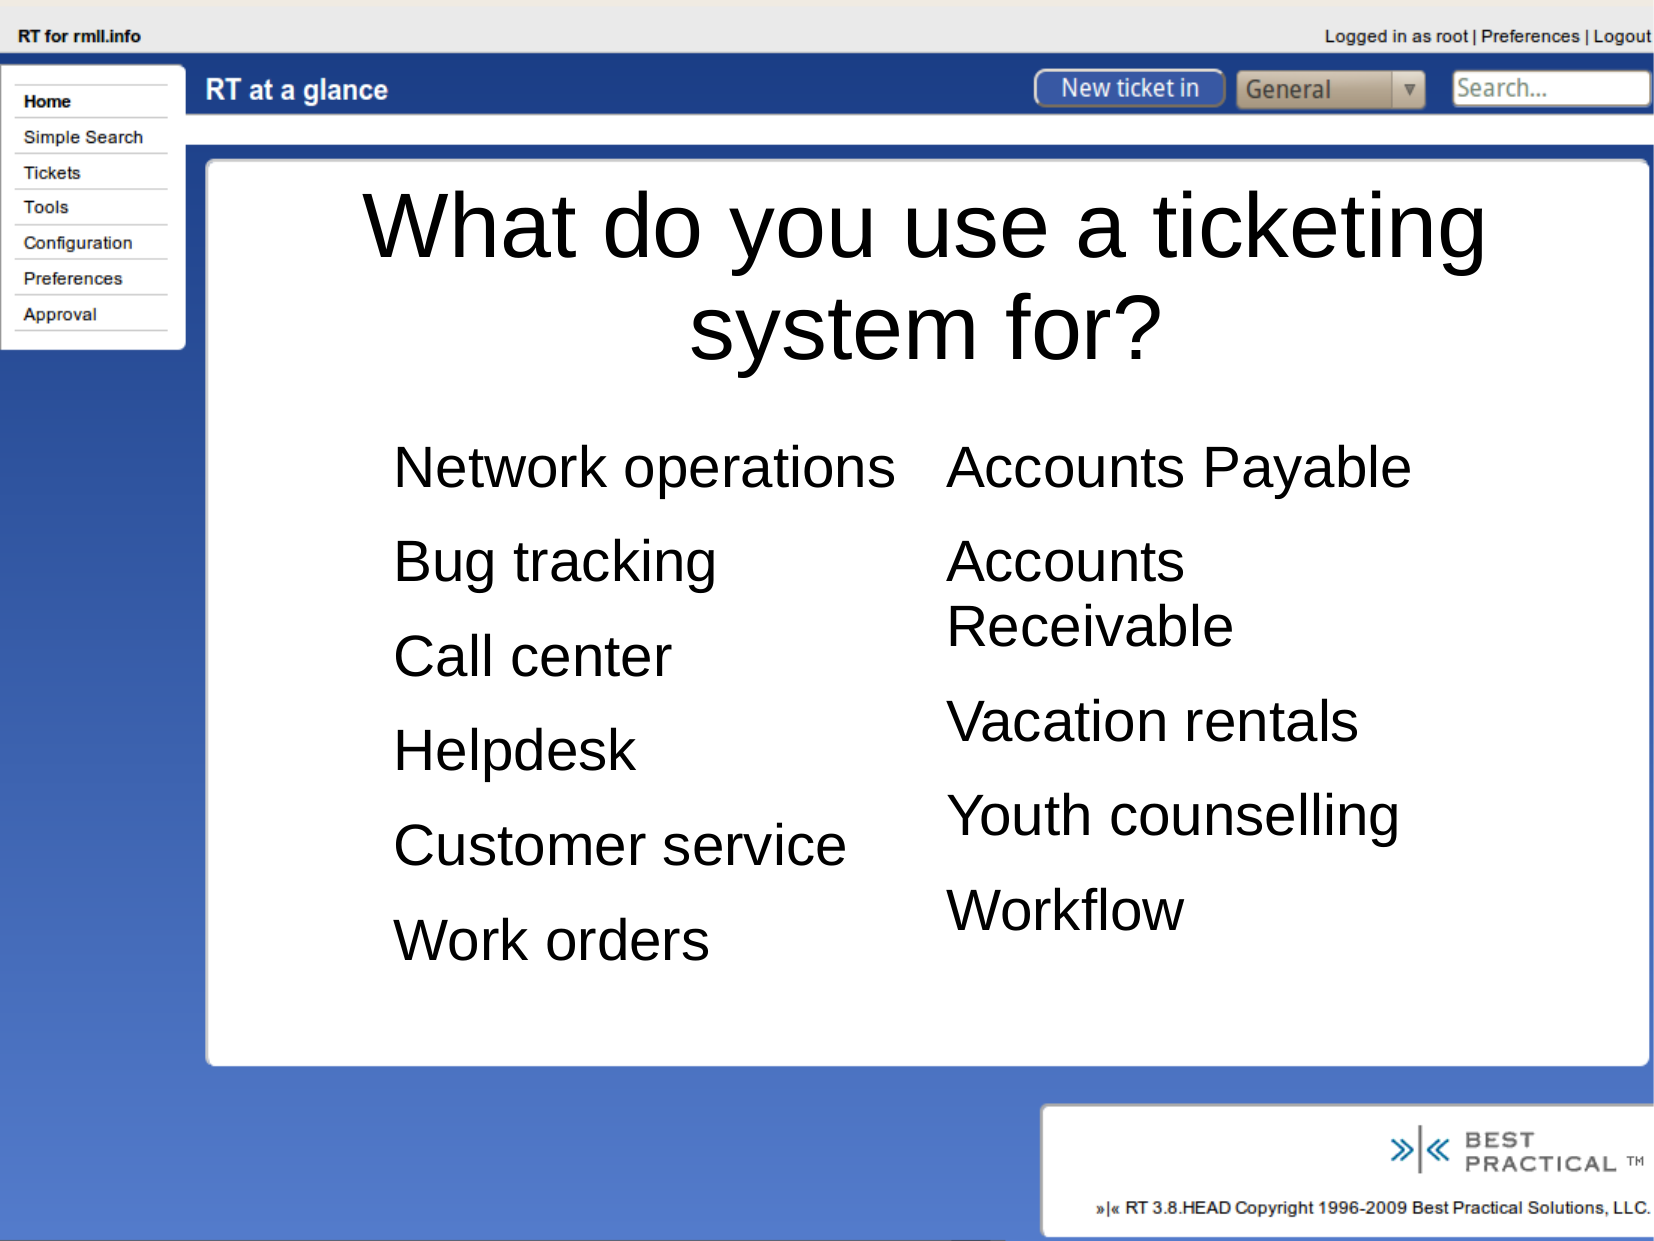

# What do you use a ticketing system for?
Network operations
Bug tracking
Call center
Helpdesk
Customer service
Work orders
Accounts Payable
Accounts Receivable
Vacation rentals
Youth counselling
Workflow